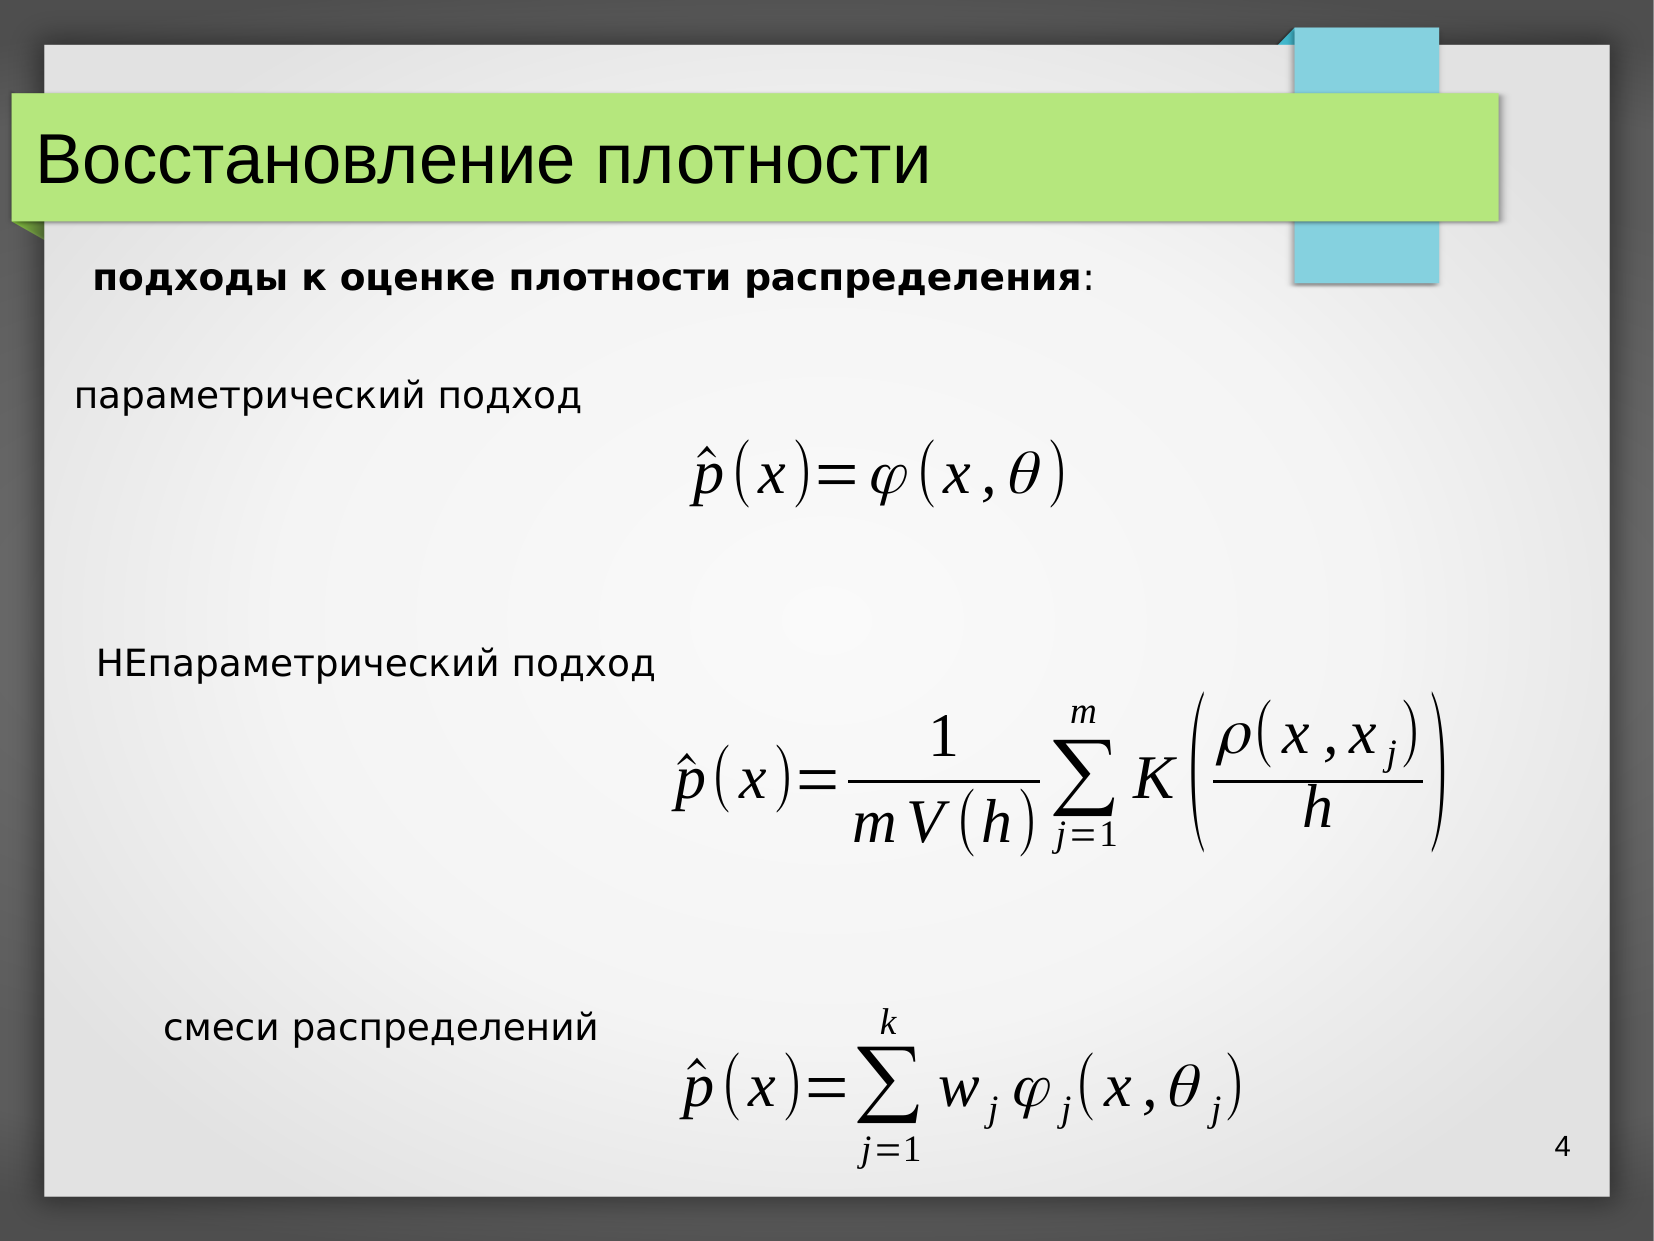

# Восстановление плотности
подходы к оценке плотности распределения:
параметрический подход
НЕпараметрический подход
смеси распределений
4